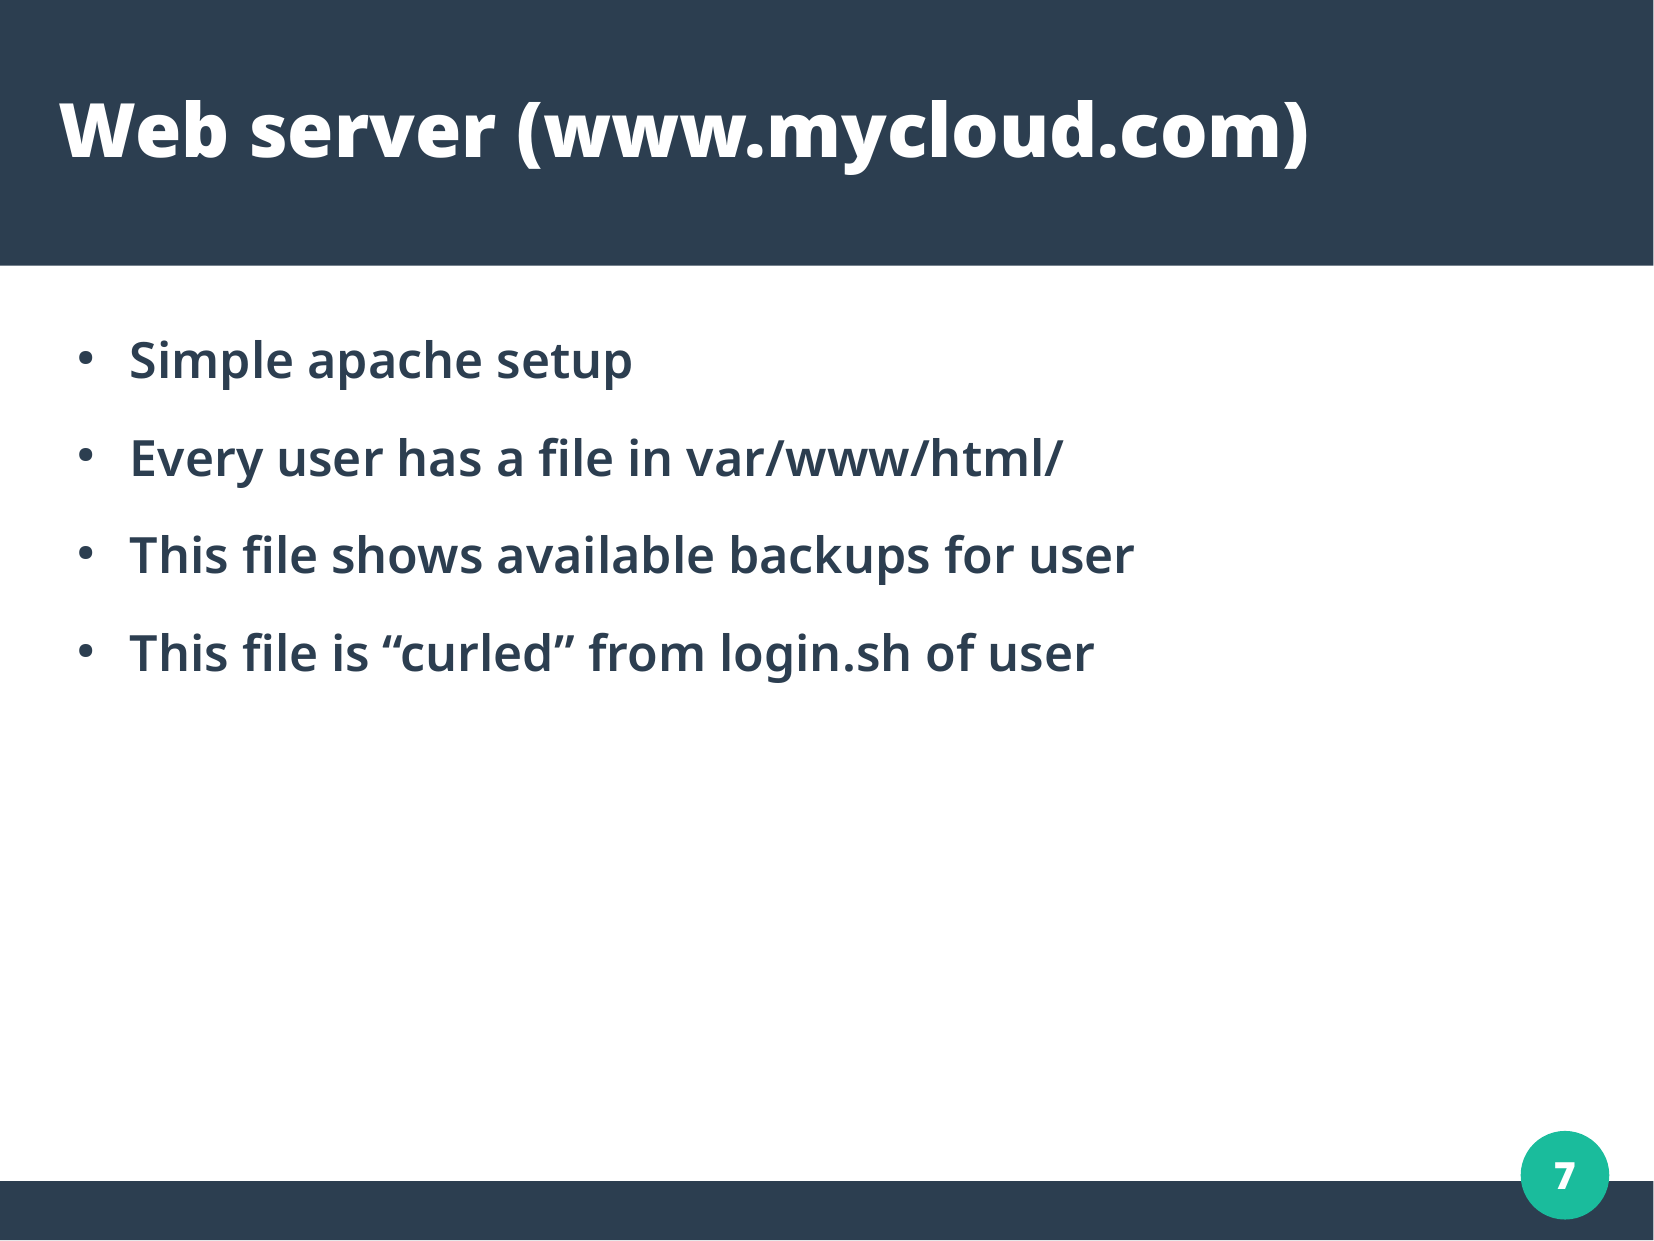

# Web server (www.mycloud.com)
Simple apache setup
Every user has a file in var/www/html/
This file shows available backups for user
This file is “curled” from login.sh of user
7